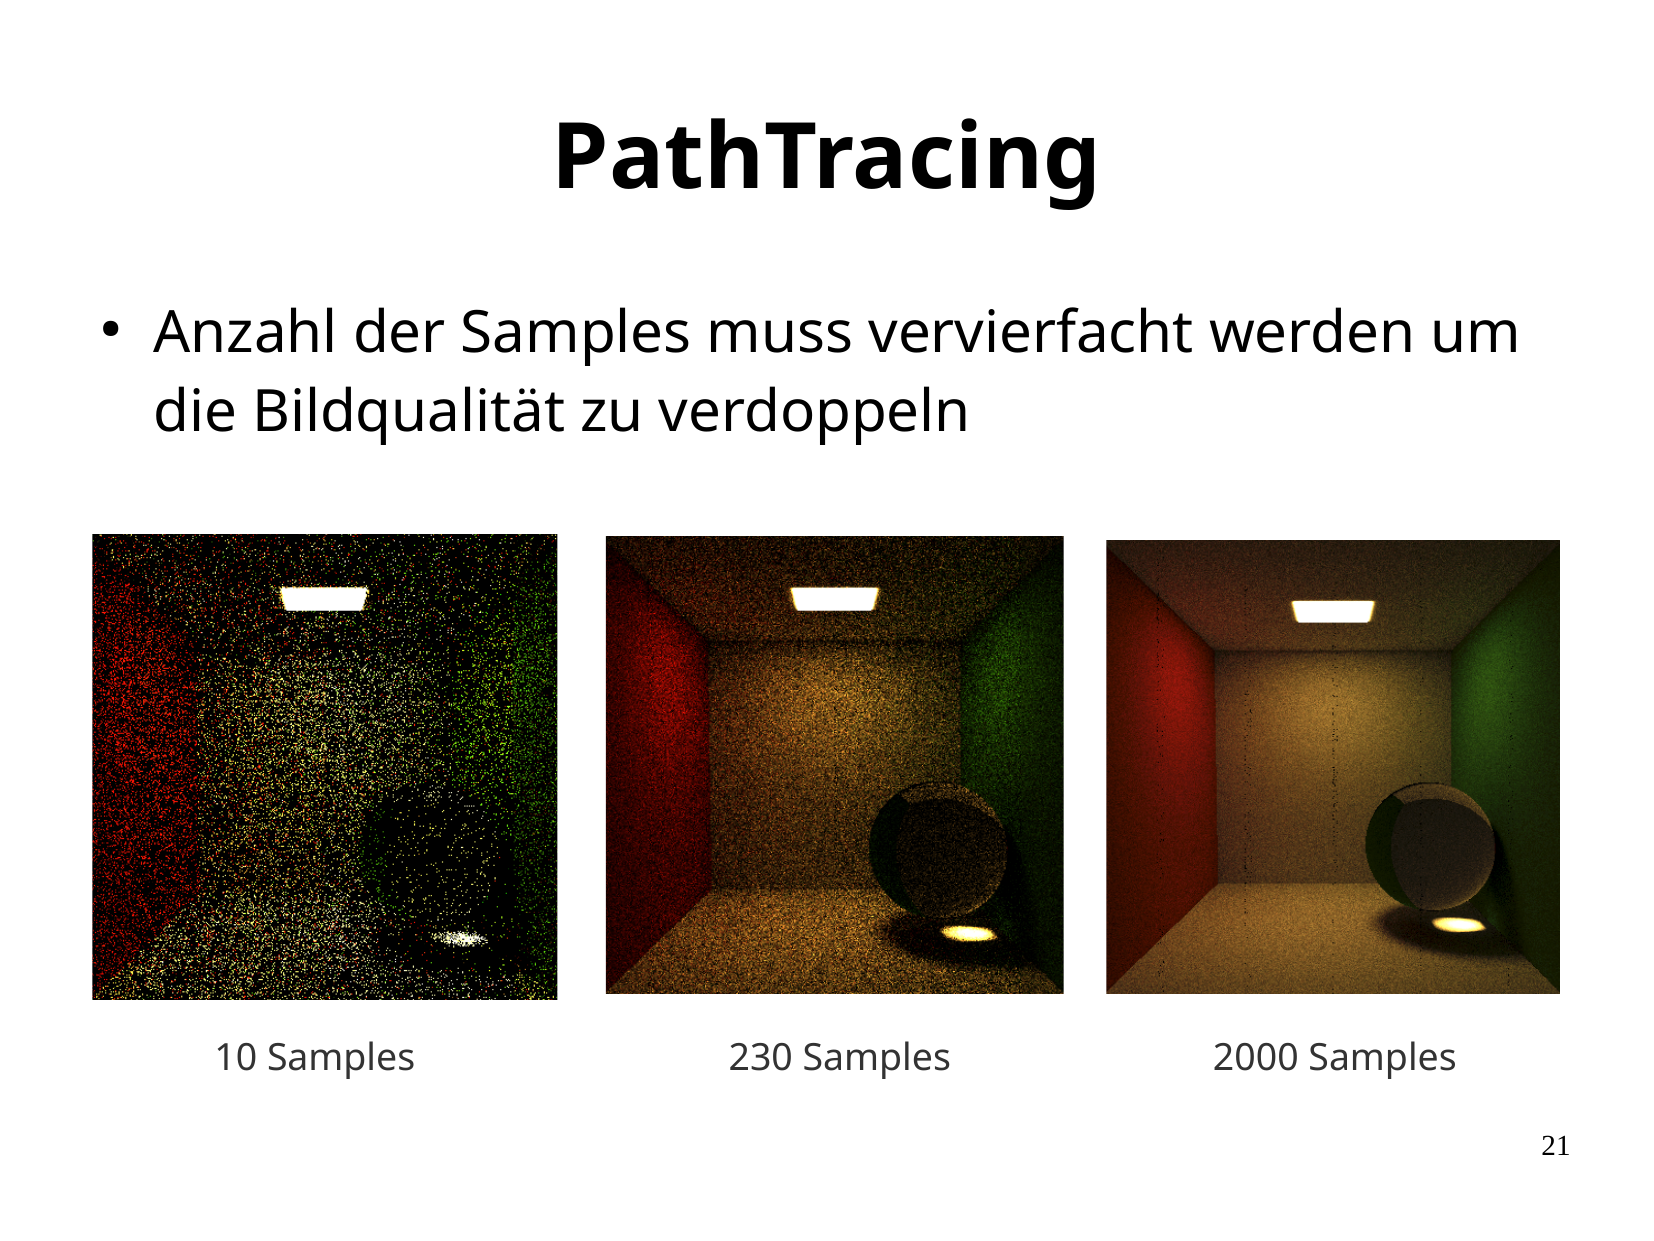

# PathTracing
Anzahl der Samples muss vervierfacht werden um die Bildqualität zu verdoppeln
10 Samples
230 Samples
2000 Samples
21